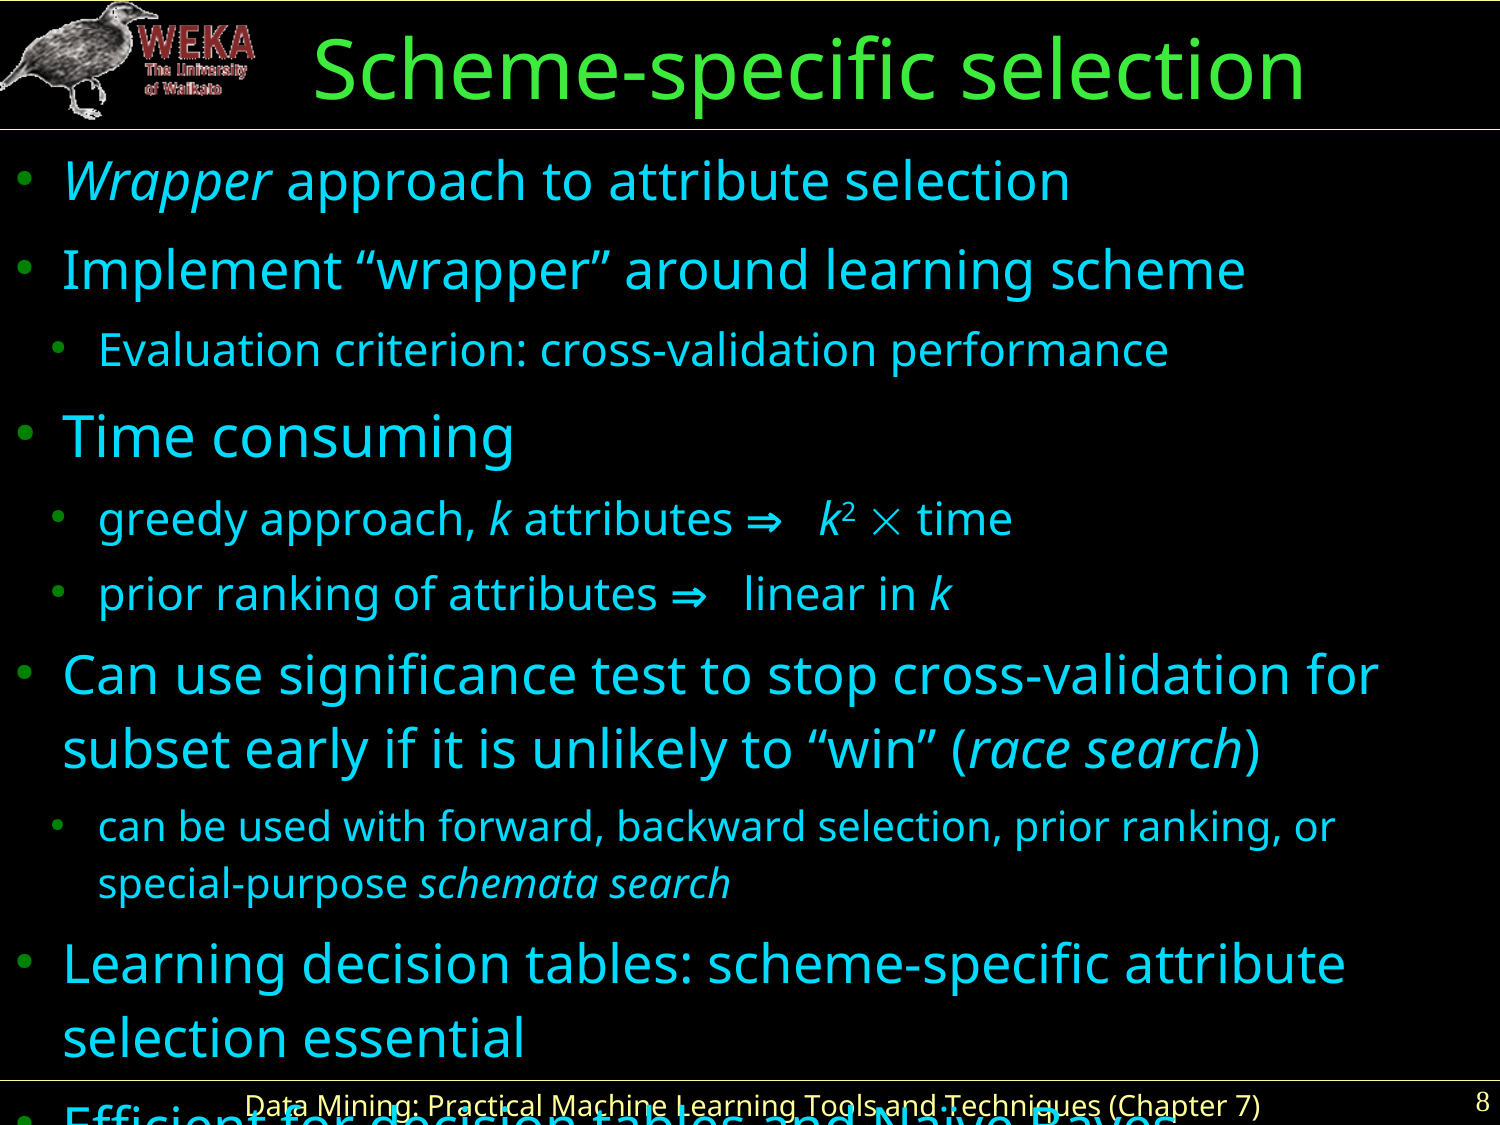

# Scheme-specific selection
Wrapper approach to attribute selection
Implement “wrapper” around learning scheme
Evaluation criterion: cross-validation performance
Time consuming
greedy approach, k attributes  k2  time
prior ranking of attributes  linear in k
Can use significance test to stop cross-validation for subset early if it is unlikely to “win” (race search)
can be used with forward, backward selection, prior ranking, or special-purpose schemata search
Learning decision tables: scheme-specific attribute selection essential
Efficient for decision tables and Naïve Bayes
Data Mining: Practical Machine Learning Tools and Techniques (Chapter 7)
8